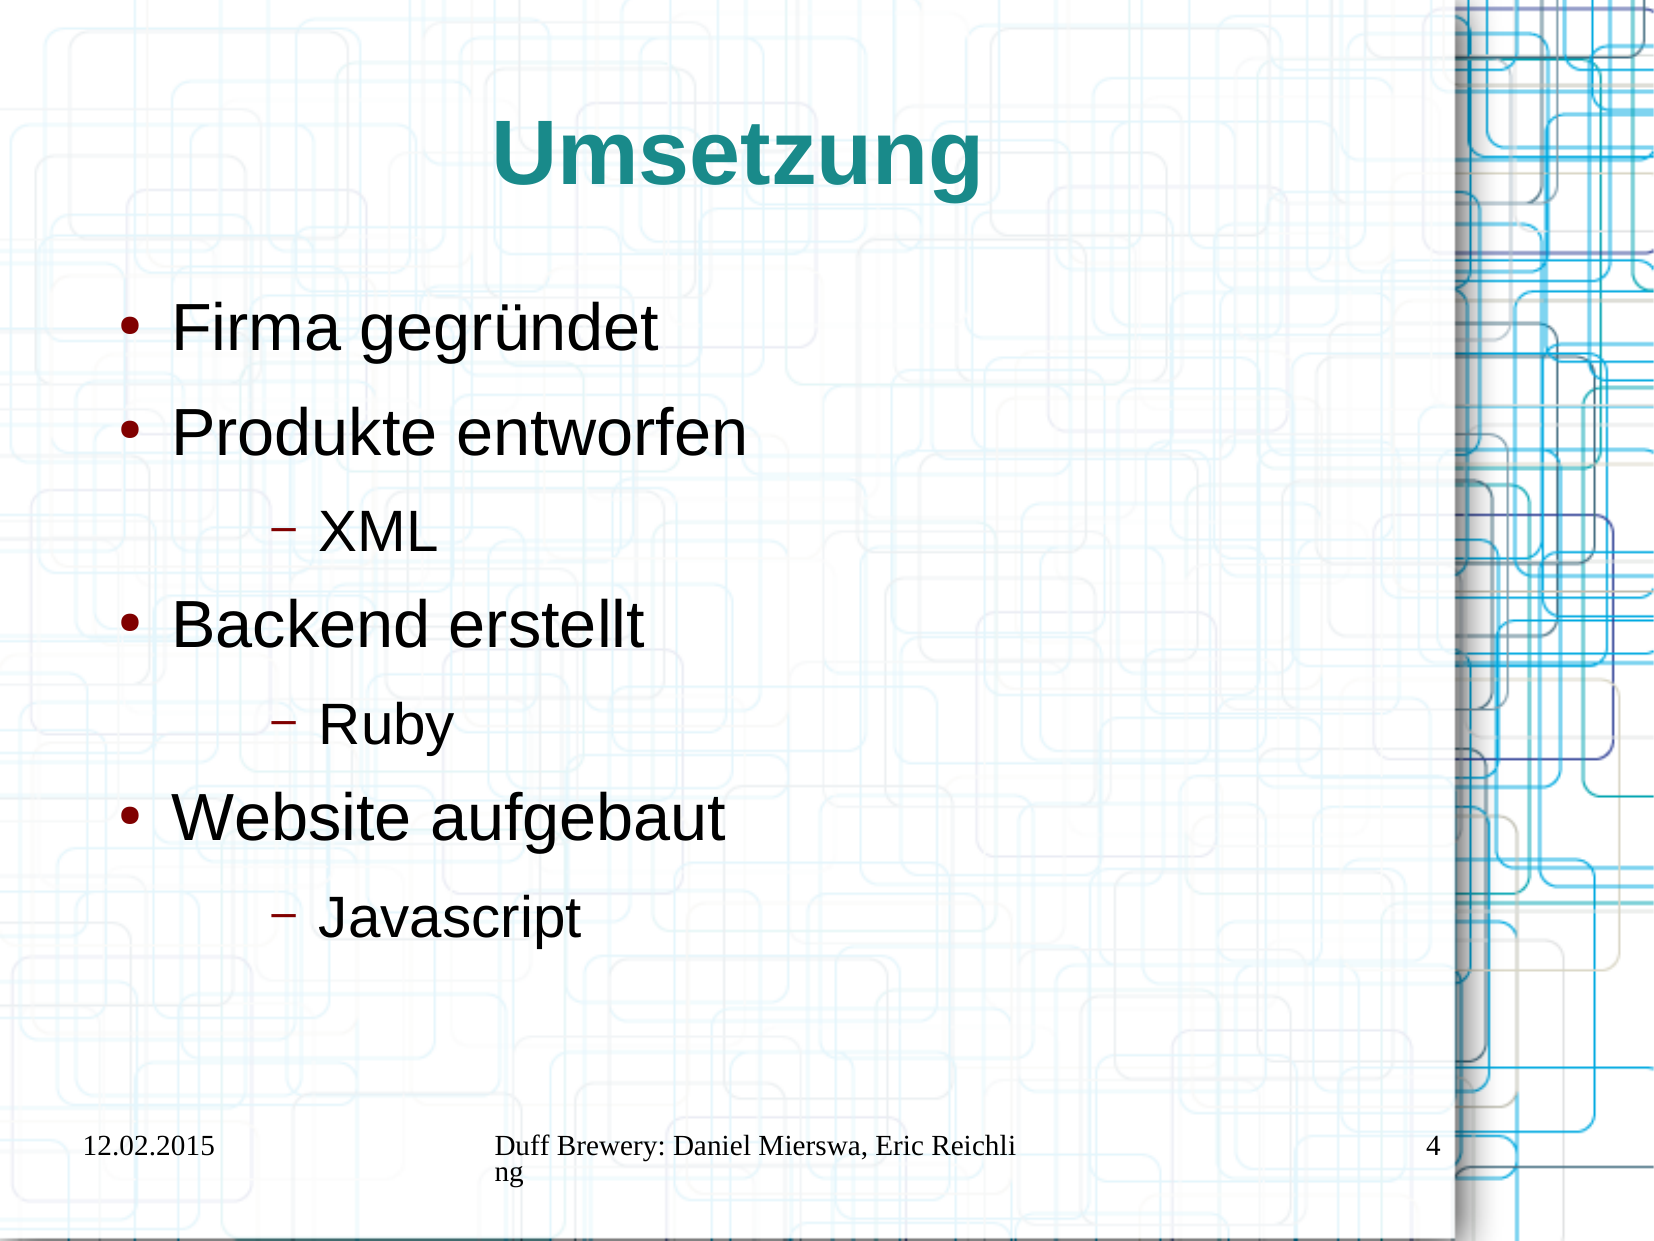

# Umsetzung
Firma gegründet
Produkte entworfen
XML
Backend erstellt
Ruby
Website aufgebaut
Javascript
12.02.2015
Duff Brewery: Daniel Mierswa, Eric Reichling
4